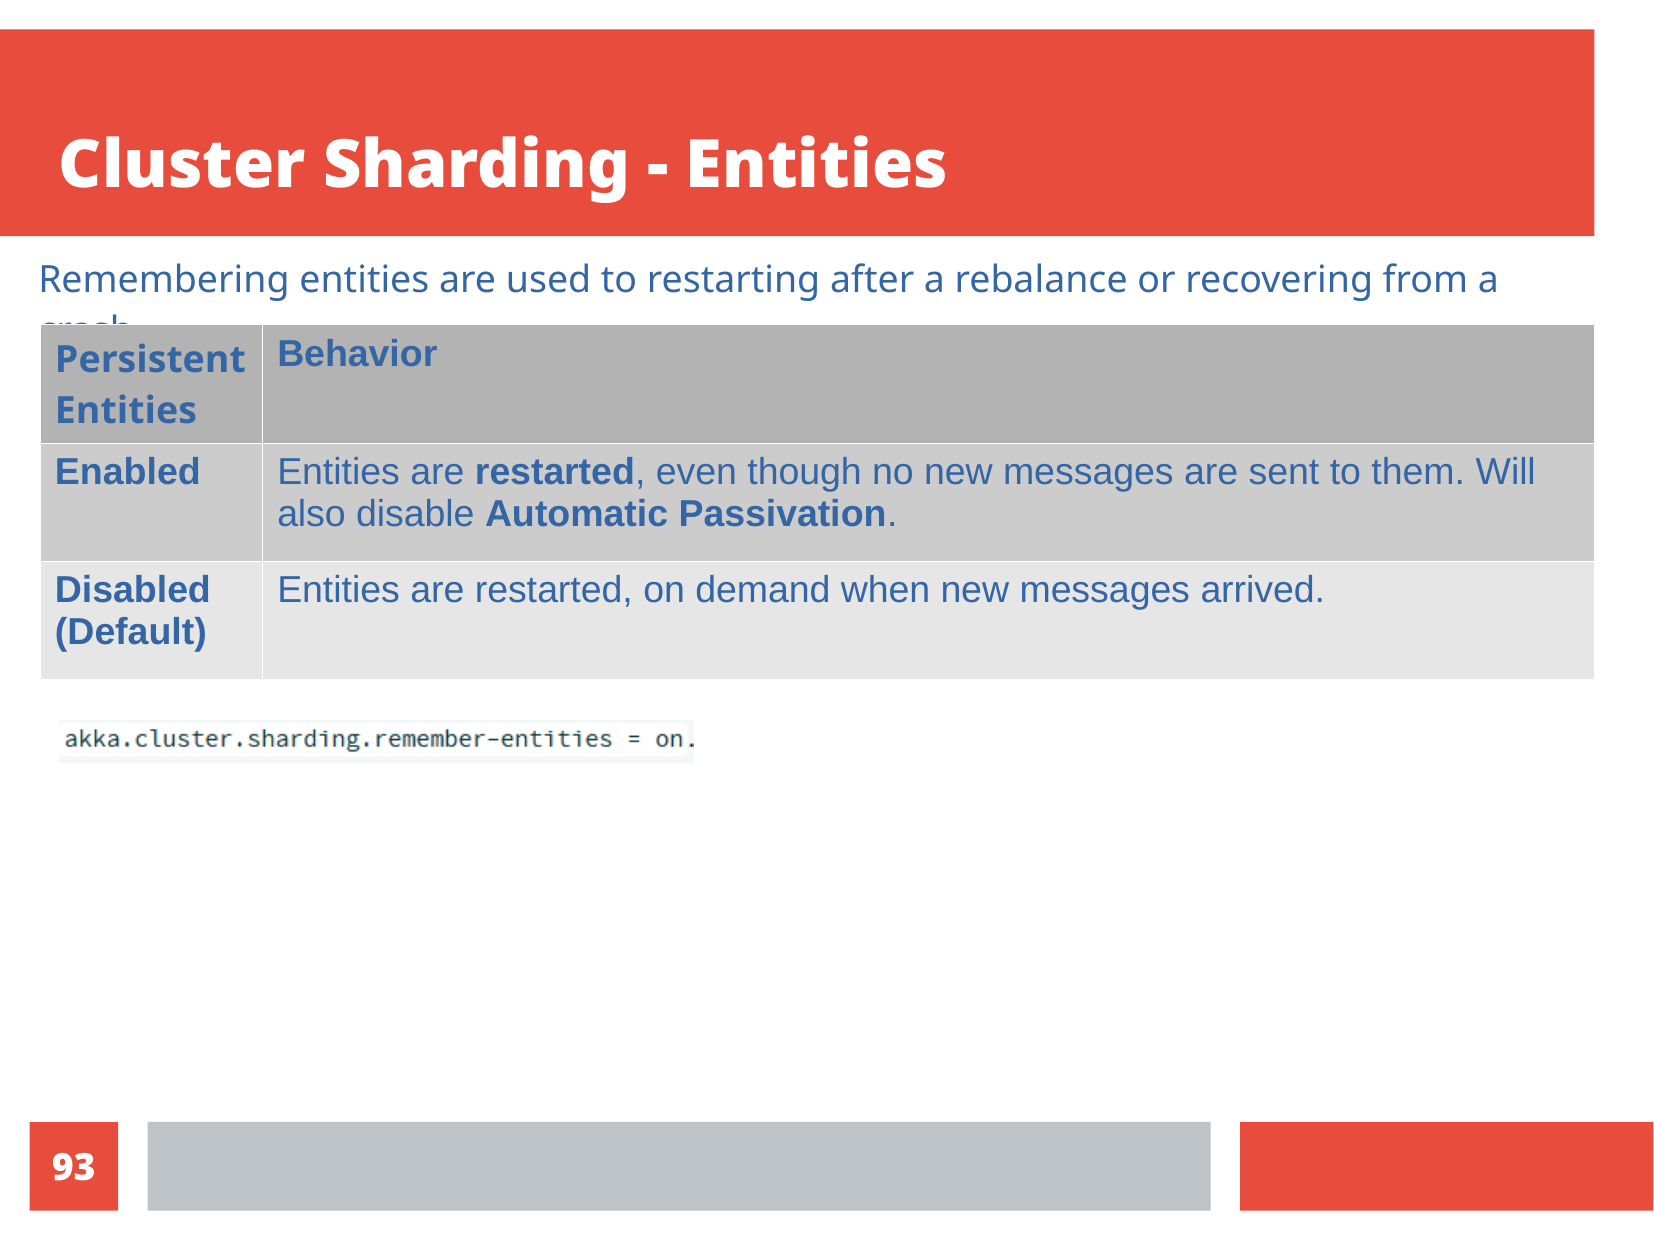

# Cluster Sharding - Entities
Remembering entities are used to restarting after a rebalance or recovering from a crash.
| Persistent Entities | Behavior |
| --- | --- |
| Enabled | Entities are restarted, even though no new messages are sent to them. Will also disable Automatic Passivation. |
| Disabled (Default) | Entities are restarted, on demand when new messages arrived. |
93